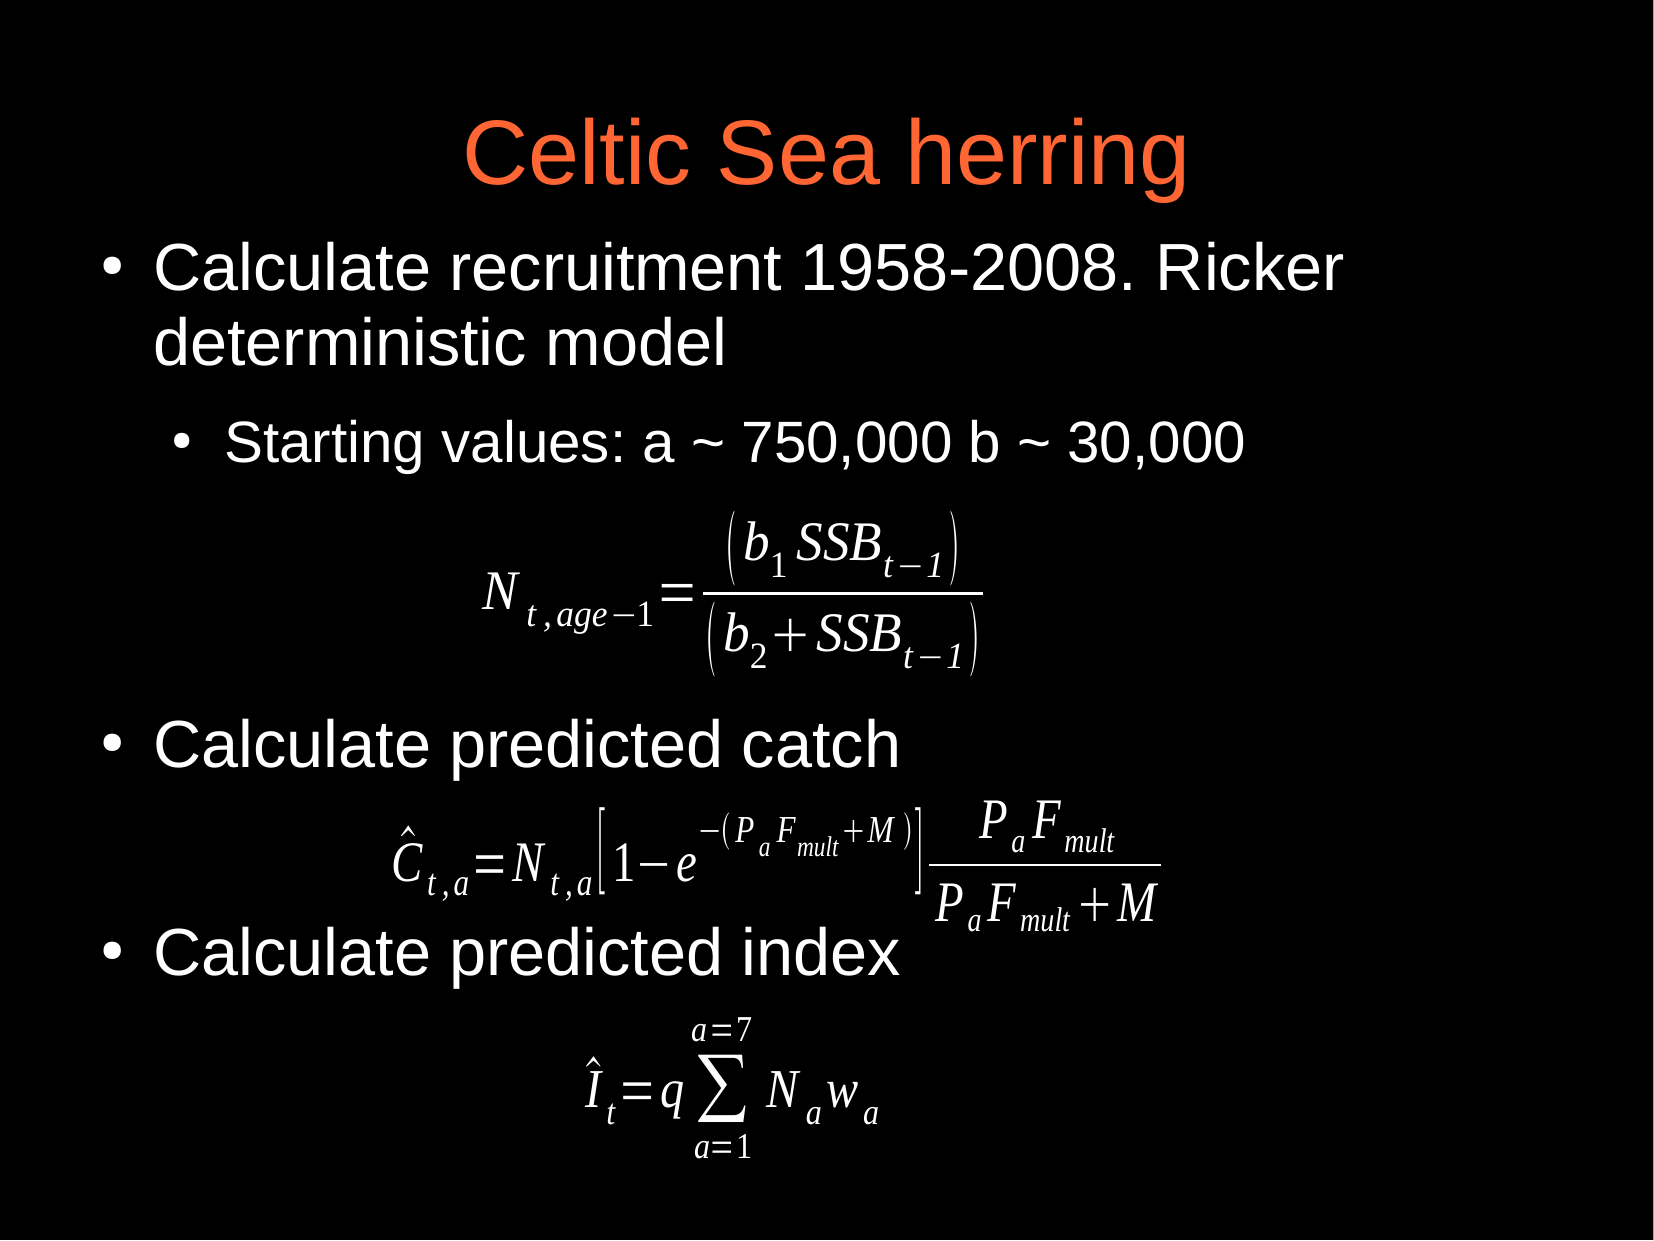

# Celtic Sea herring
Calculate recruitment 1958-2008. Ricker deterministic model
Starting values: a ~ 750,000 b ~ 30,000
Calculate predicted catch
Calculate predicted index